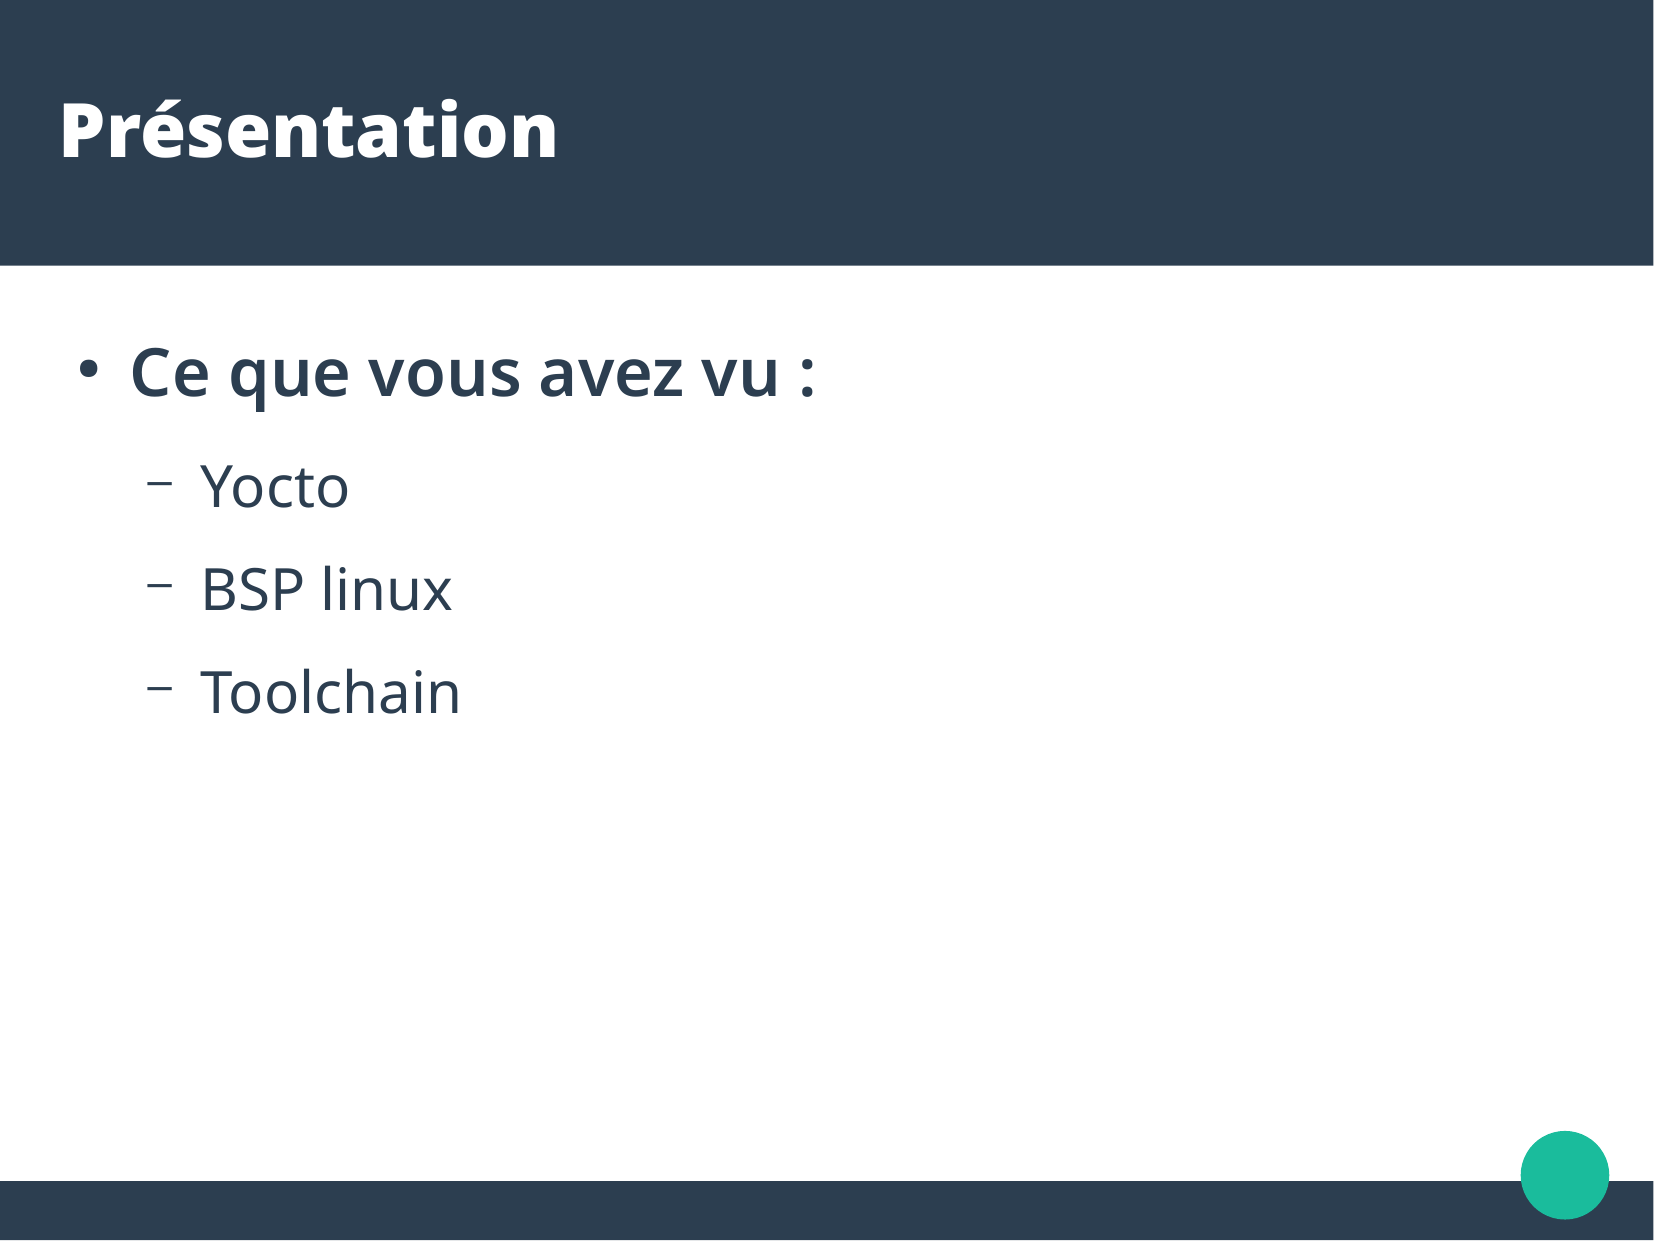

# Présentation
Ce que vous avez vu :
Yocto
BSP linux
Toolchain